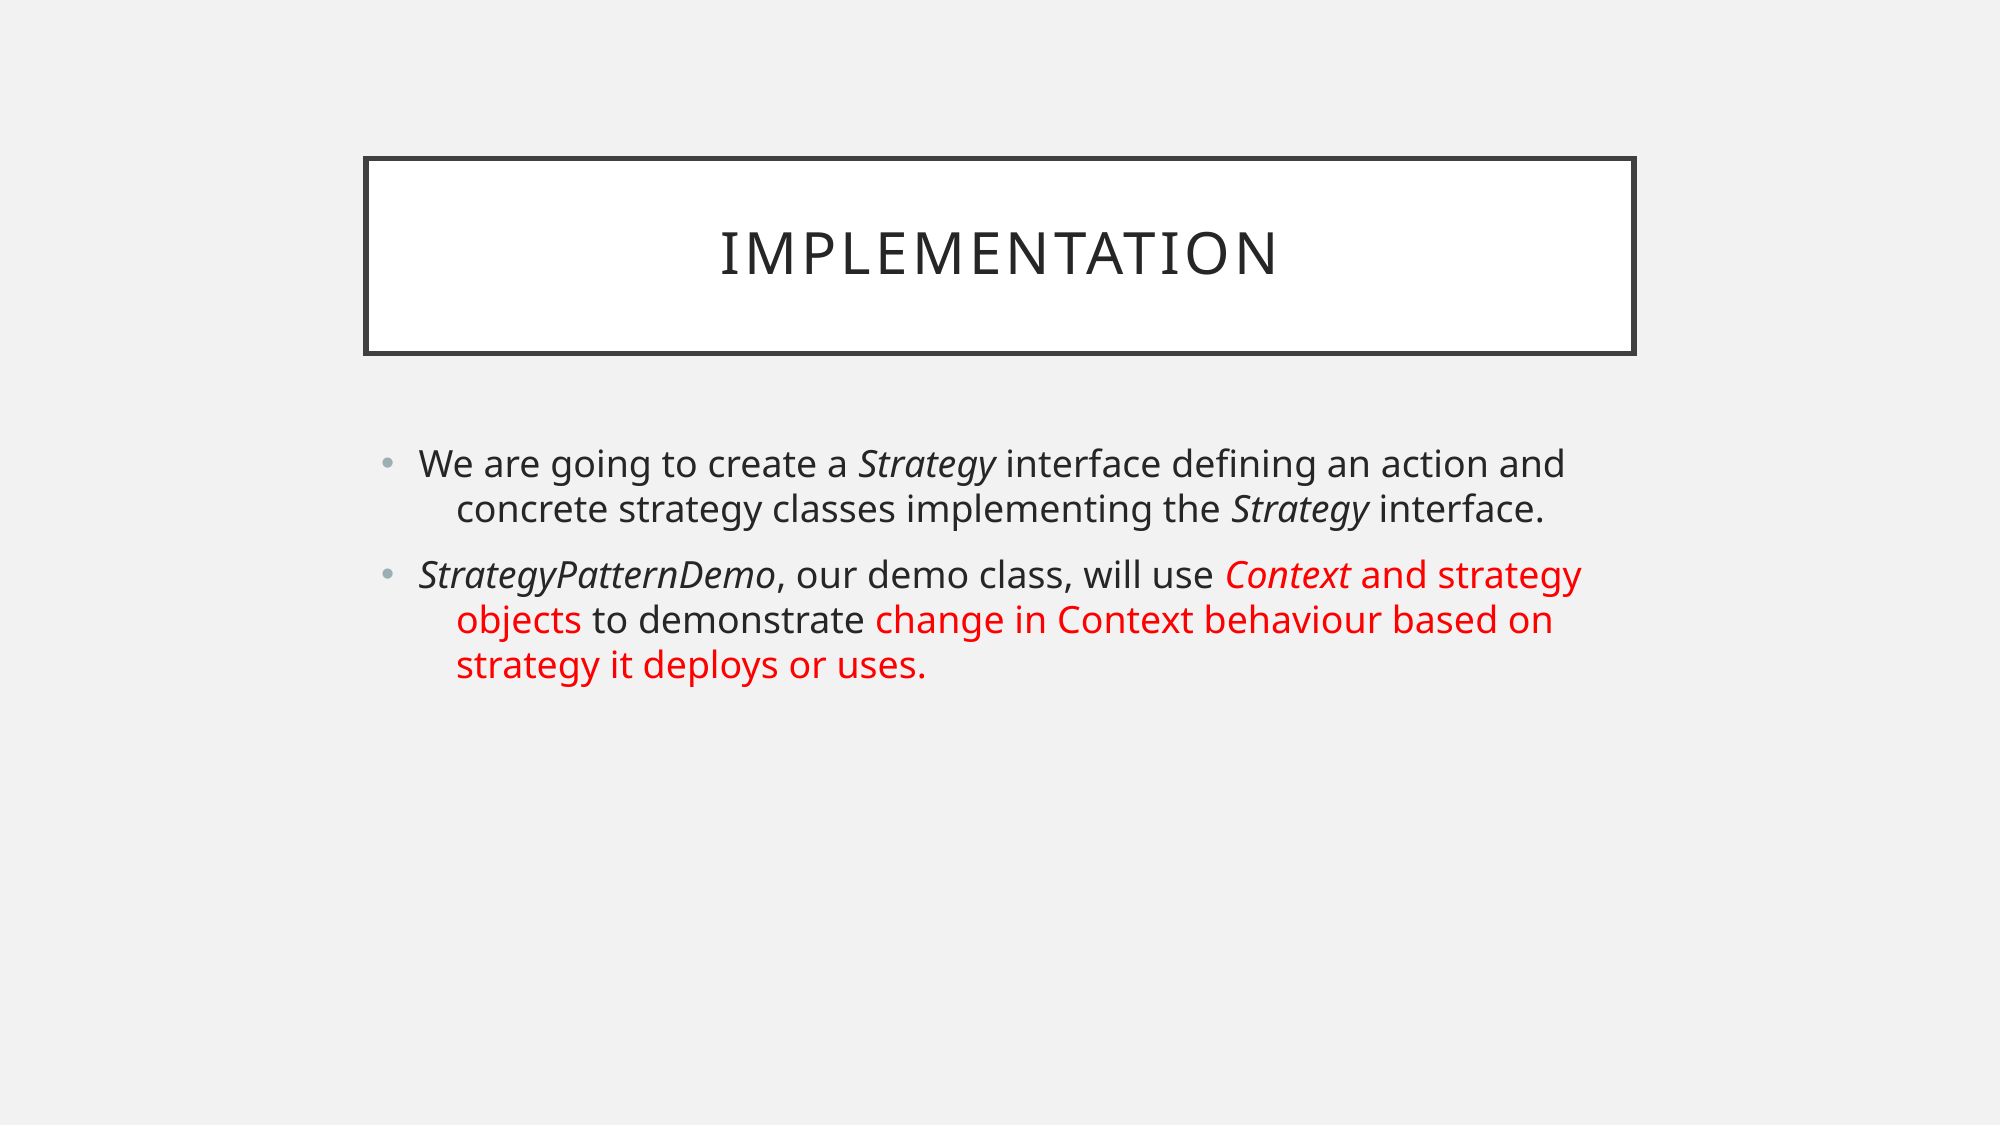

# Implementation
We are going to create a Strategy interface defining an action and concrete strategy classes implementing the Strategy interface.
StrategyPatternDemo, our demo class, will use Context and strategy objects to demonstrate change in Context behaviour based on strategy it deploys or uses.